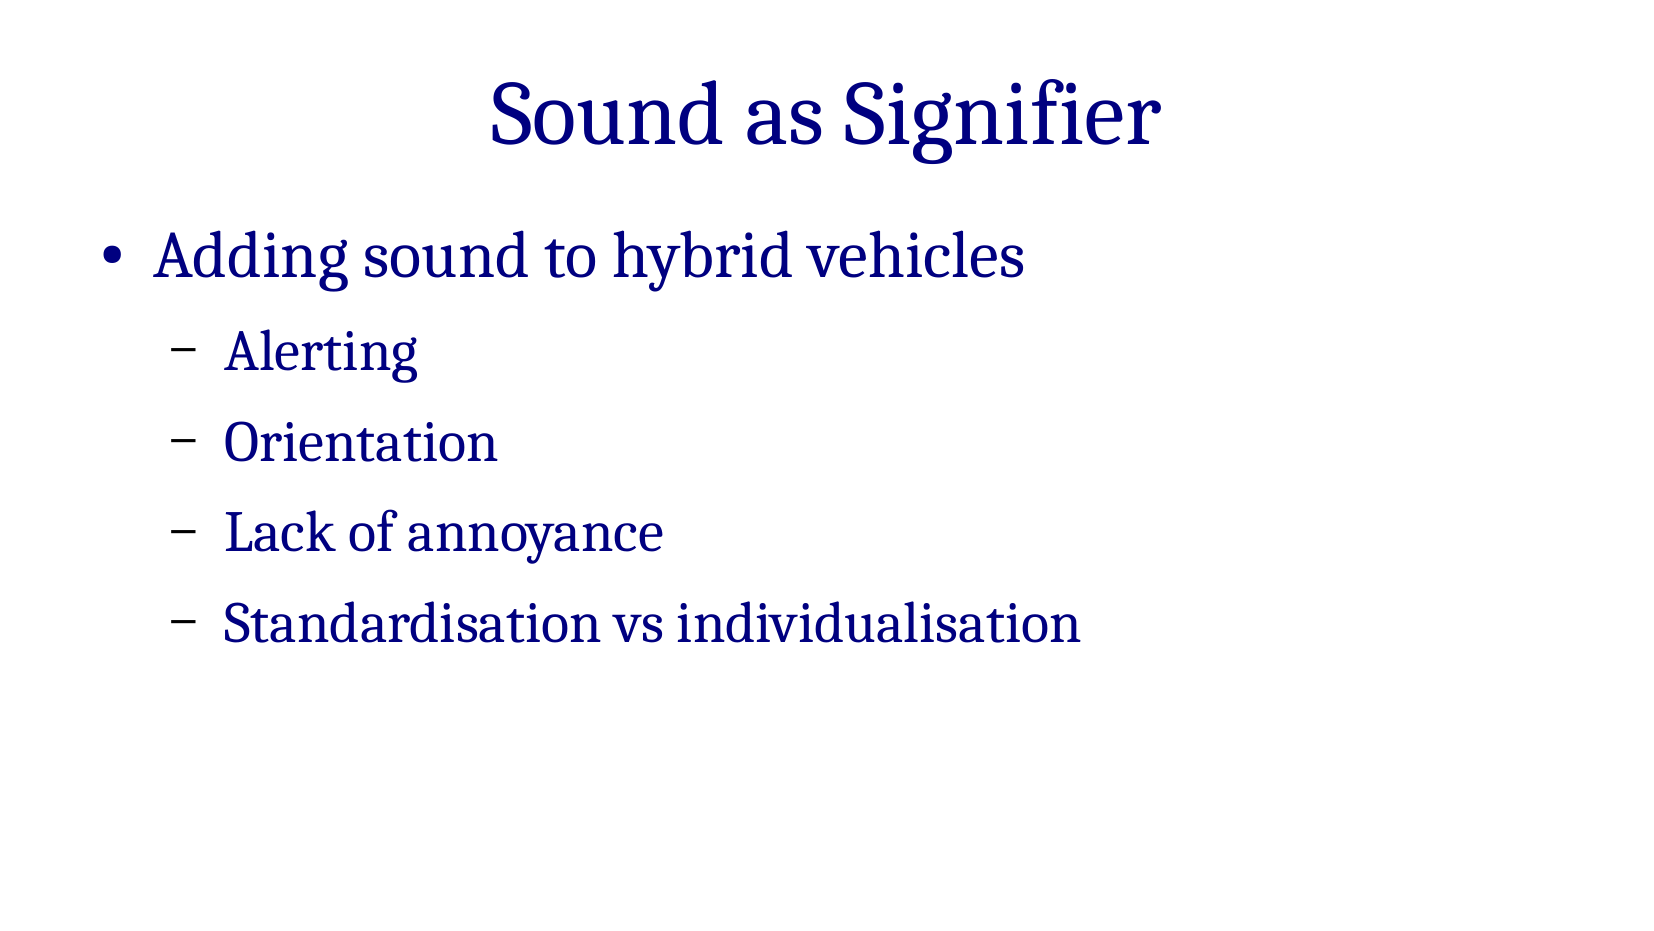

# Sound as Signifier
Adding sound to hybrid vehicles
Alerting
Orientation
Lack of annoyance
Standardisation vs individualisation